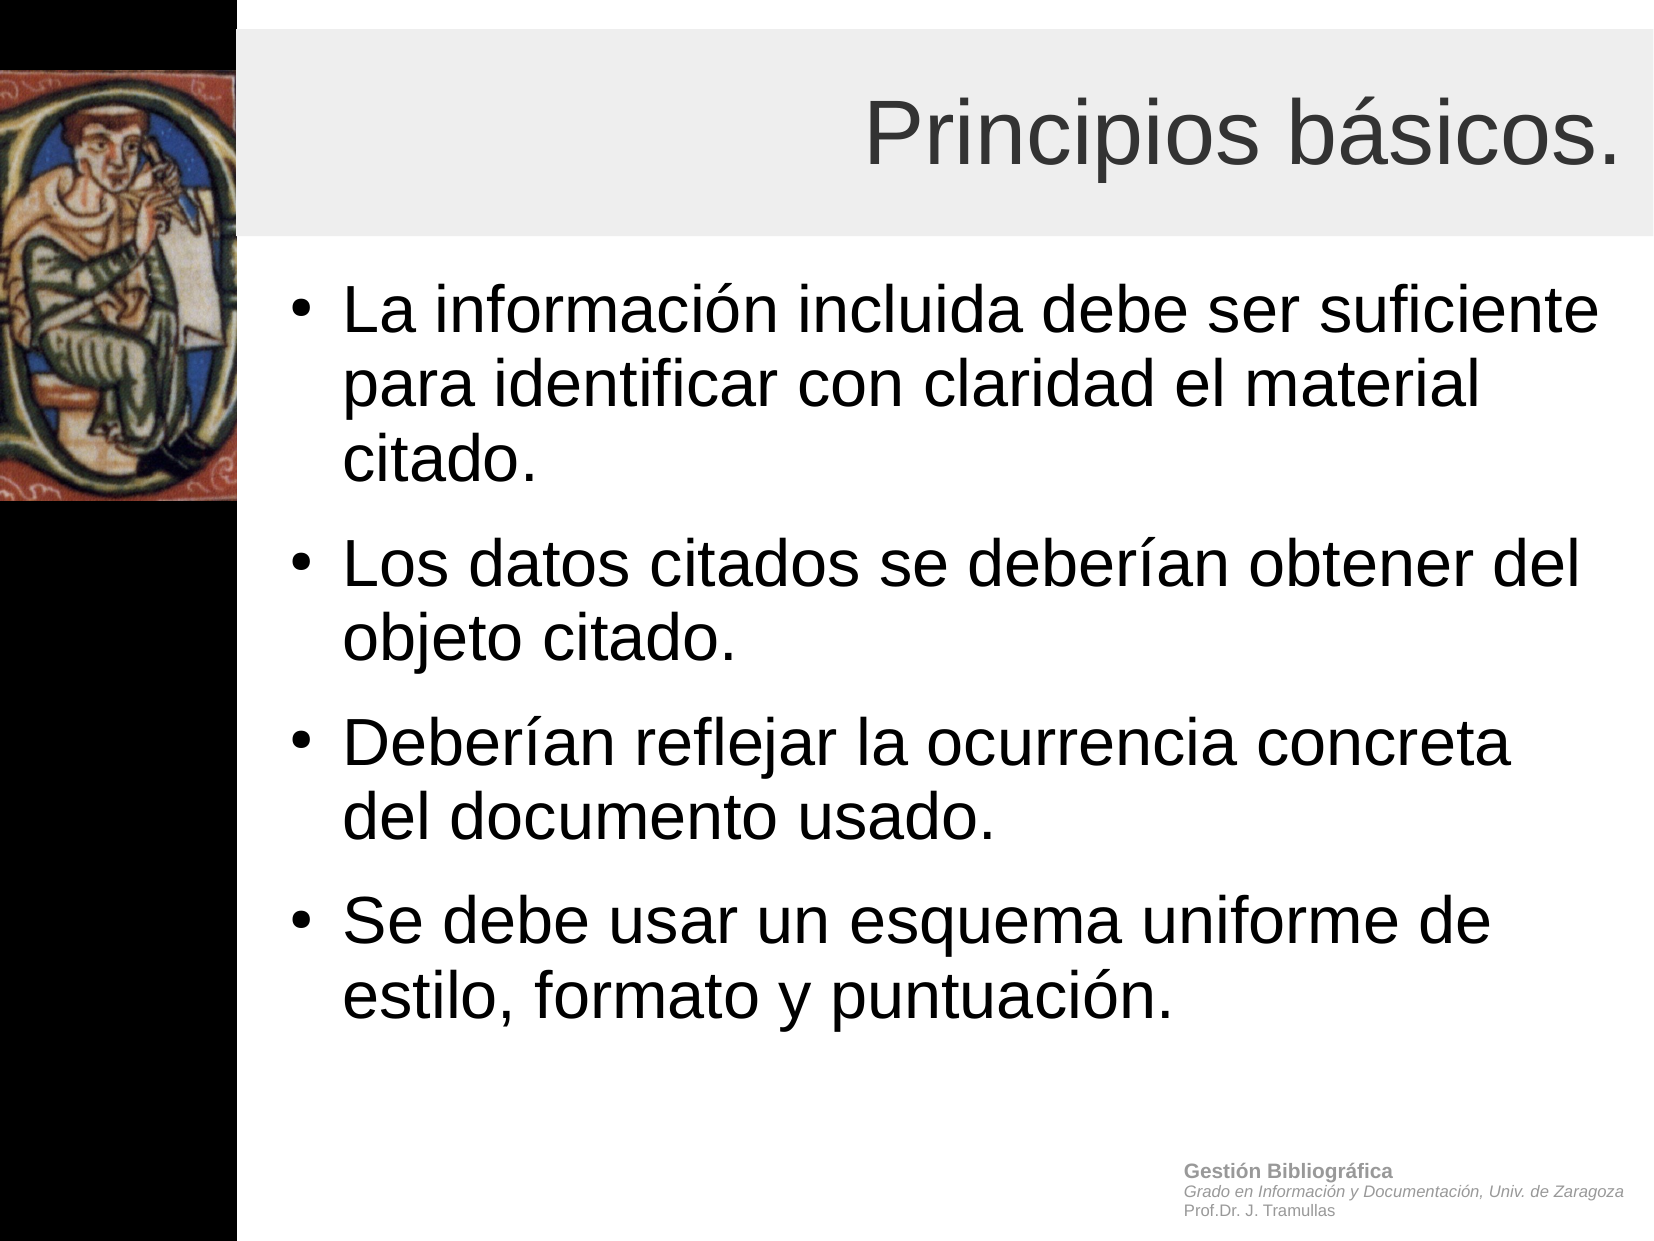

# Principios básicos.
La información incluida debe ser suficiente para identificar con claridad el material citado.
Los datos citados se deberían obtener del objeto citado.
Deberían reflejar la ocurrencia concreta del documento usado.
Se debe usar un esquema uniforme de estilo, formato y puntuación.